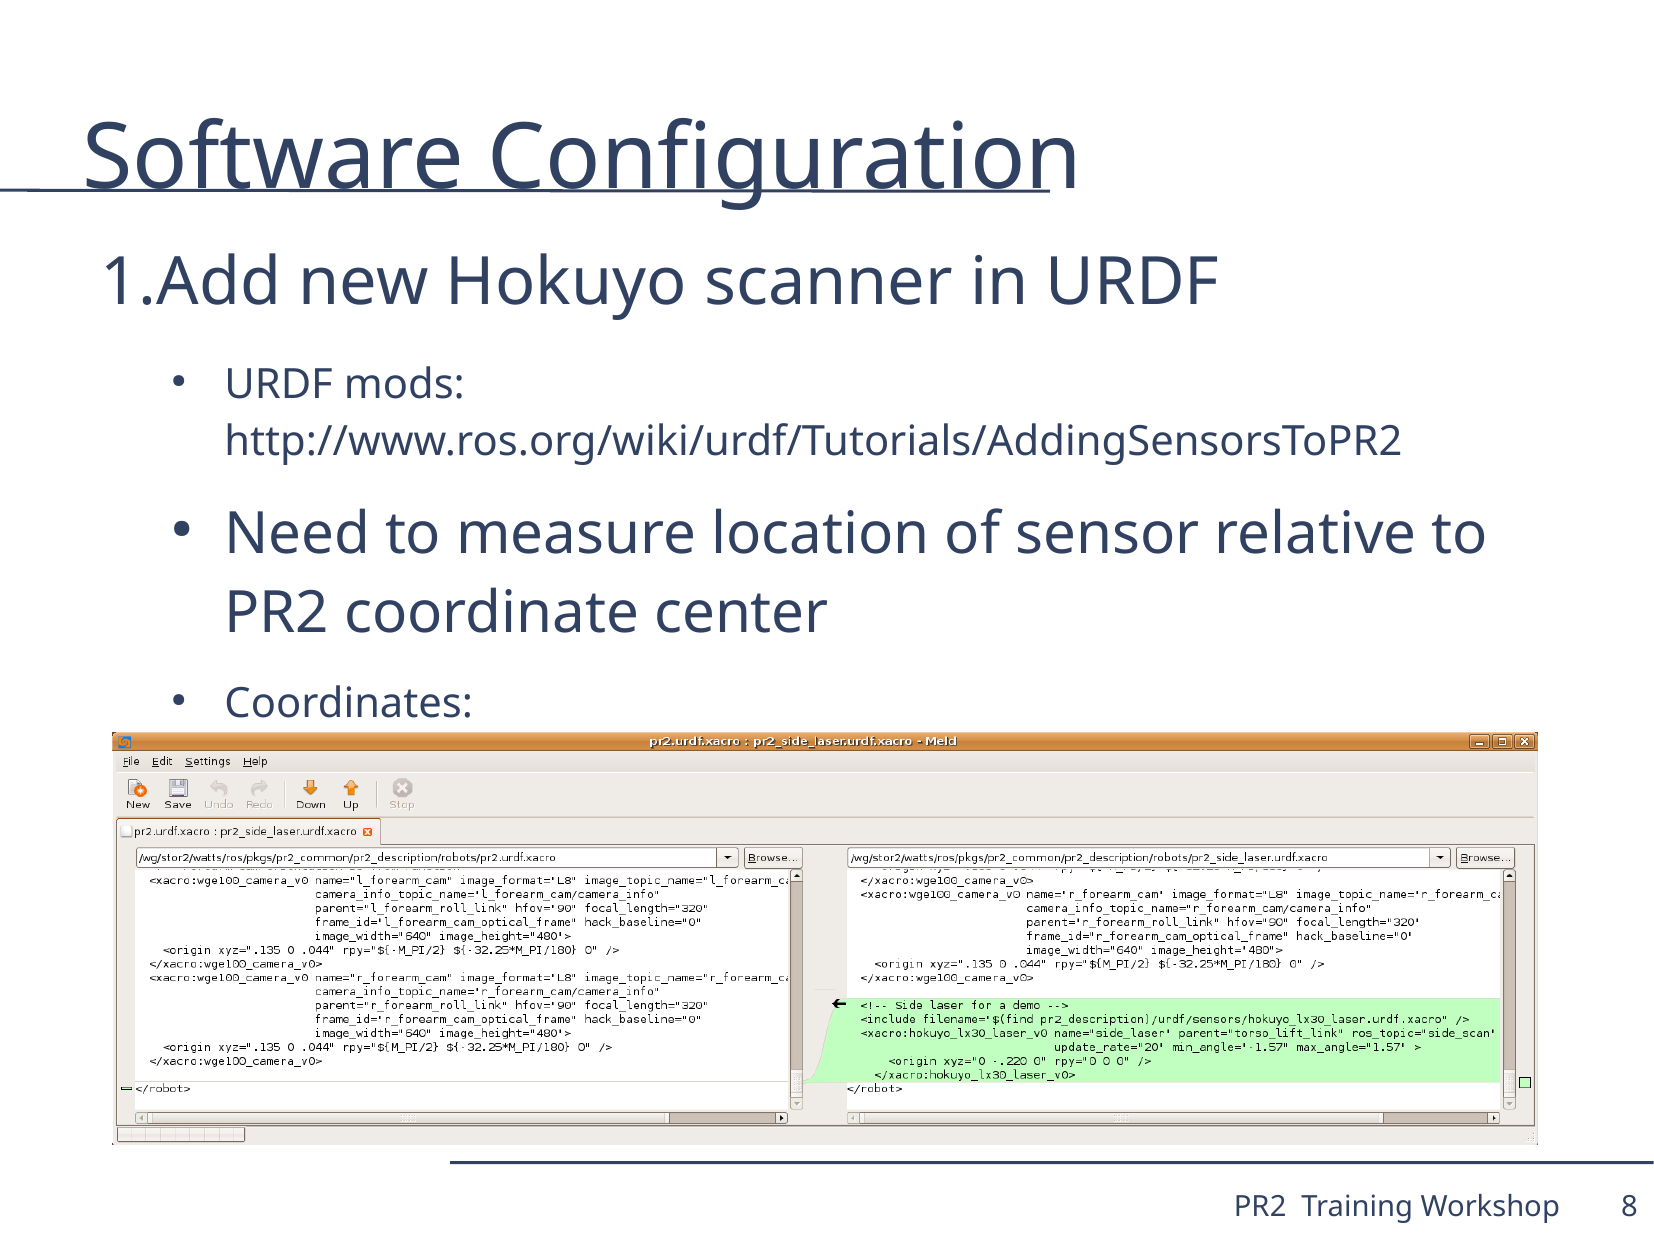

# Software Configuration
Add new Hokuyo scanner in URDF
URDF mods: http://www.ros.org/wiki/urdf/Tutorials/AddingSensorsToPR2
Need to measure location of sensor relative to PR2 coordinate center
Coordinates: http://pr.willowgarage.com/wiki/PR2/CoordinateSystems